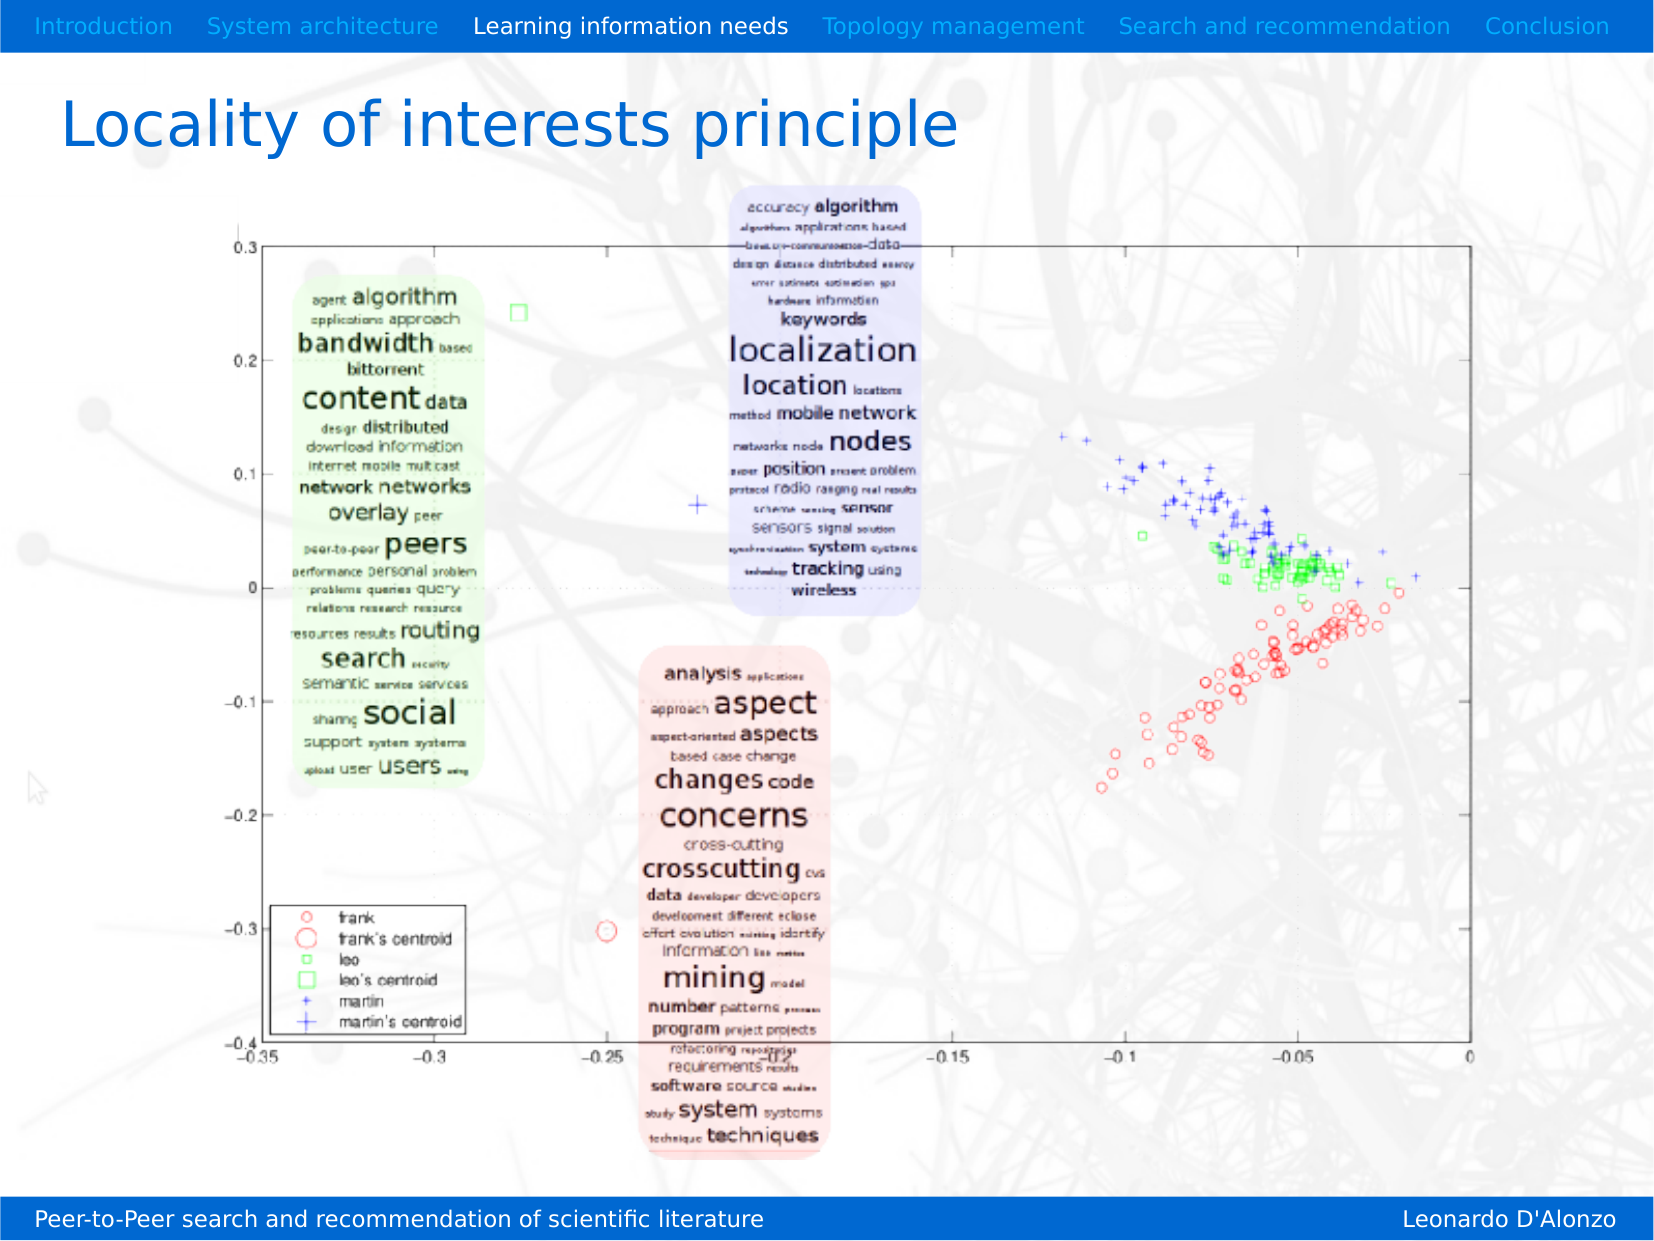

Introduction
System architecture
Learning information needs
Topology management
Search and recommendation
Conclusion
# Locality of interests principle
Leonardo D'Alonzo
Peer-to-Peer search and recommendation of scientific literature